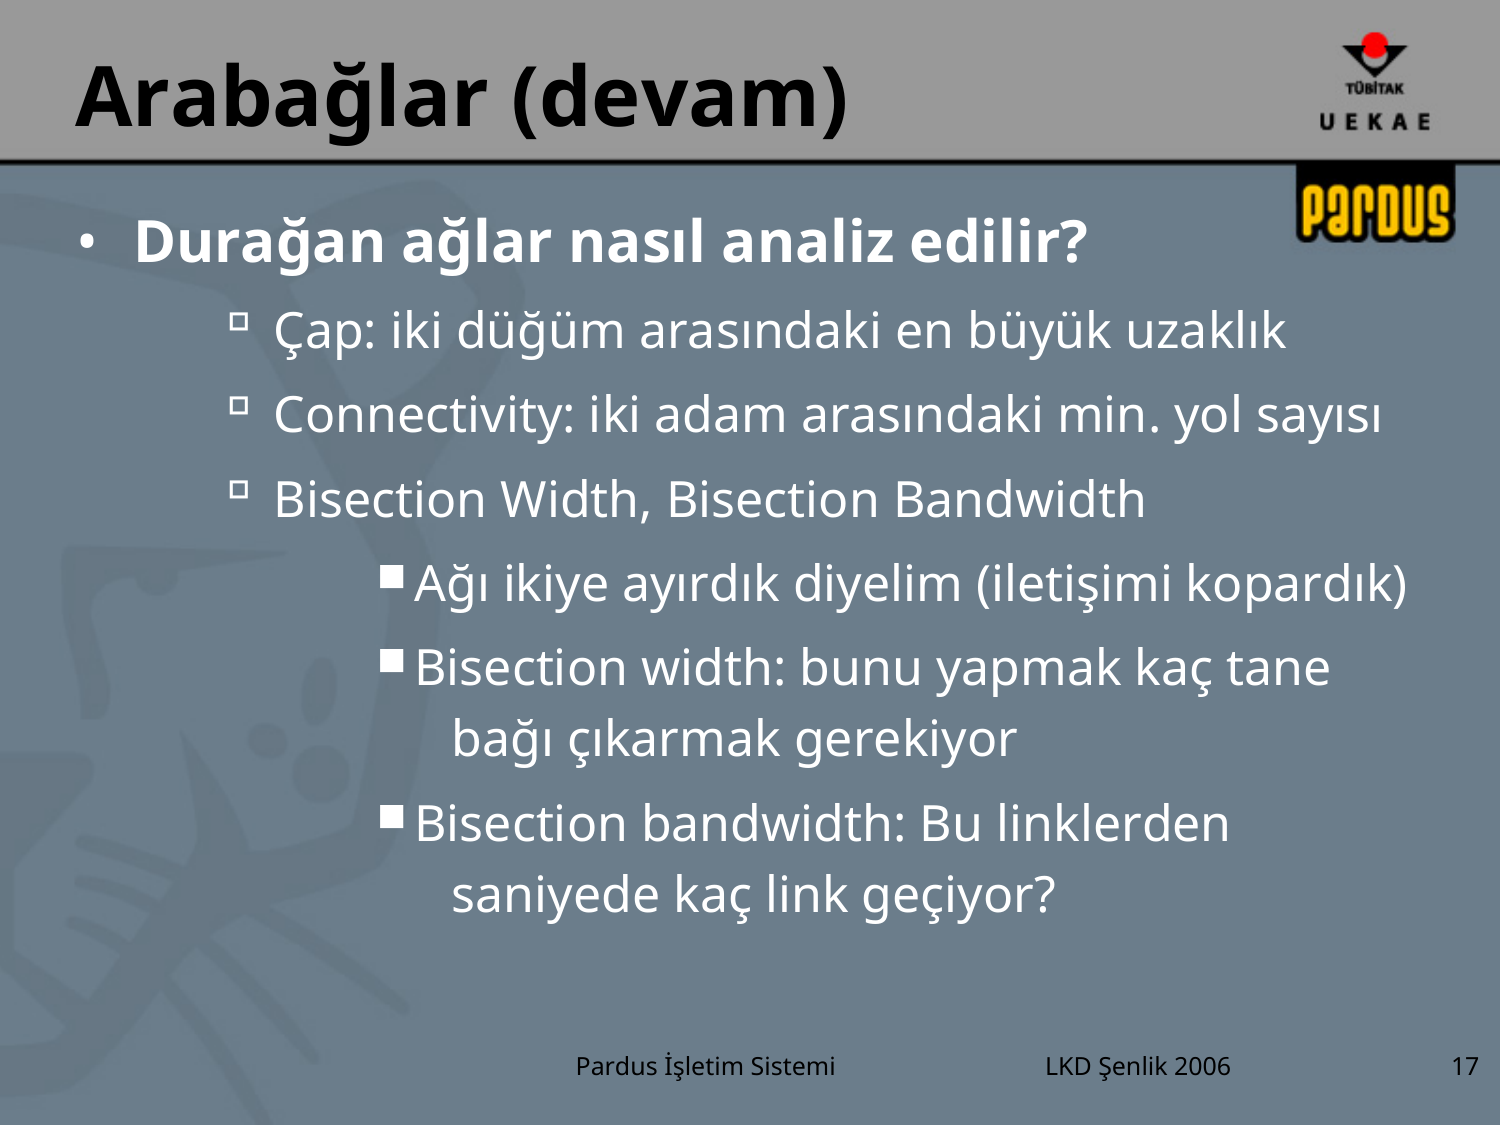

# Arabağlar (devam)
Durağan ağlar nasıl analiz edilir?
Çap: iki düğüm arasındaki en büyük uzaklık
Connectivity: iki adam arasındaki min. yol sayısı
Bisection Width, Bisection Bandwidth
Ağı ikiye ayırdık diyelim (iletişimi kopardık)
Bisection width: bunu yapmak kaç tane bağı çıkarmak gerekiyor
Bisection bandwidth: Bu linklerden saniyede kaç link geçiyor?